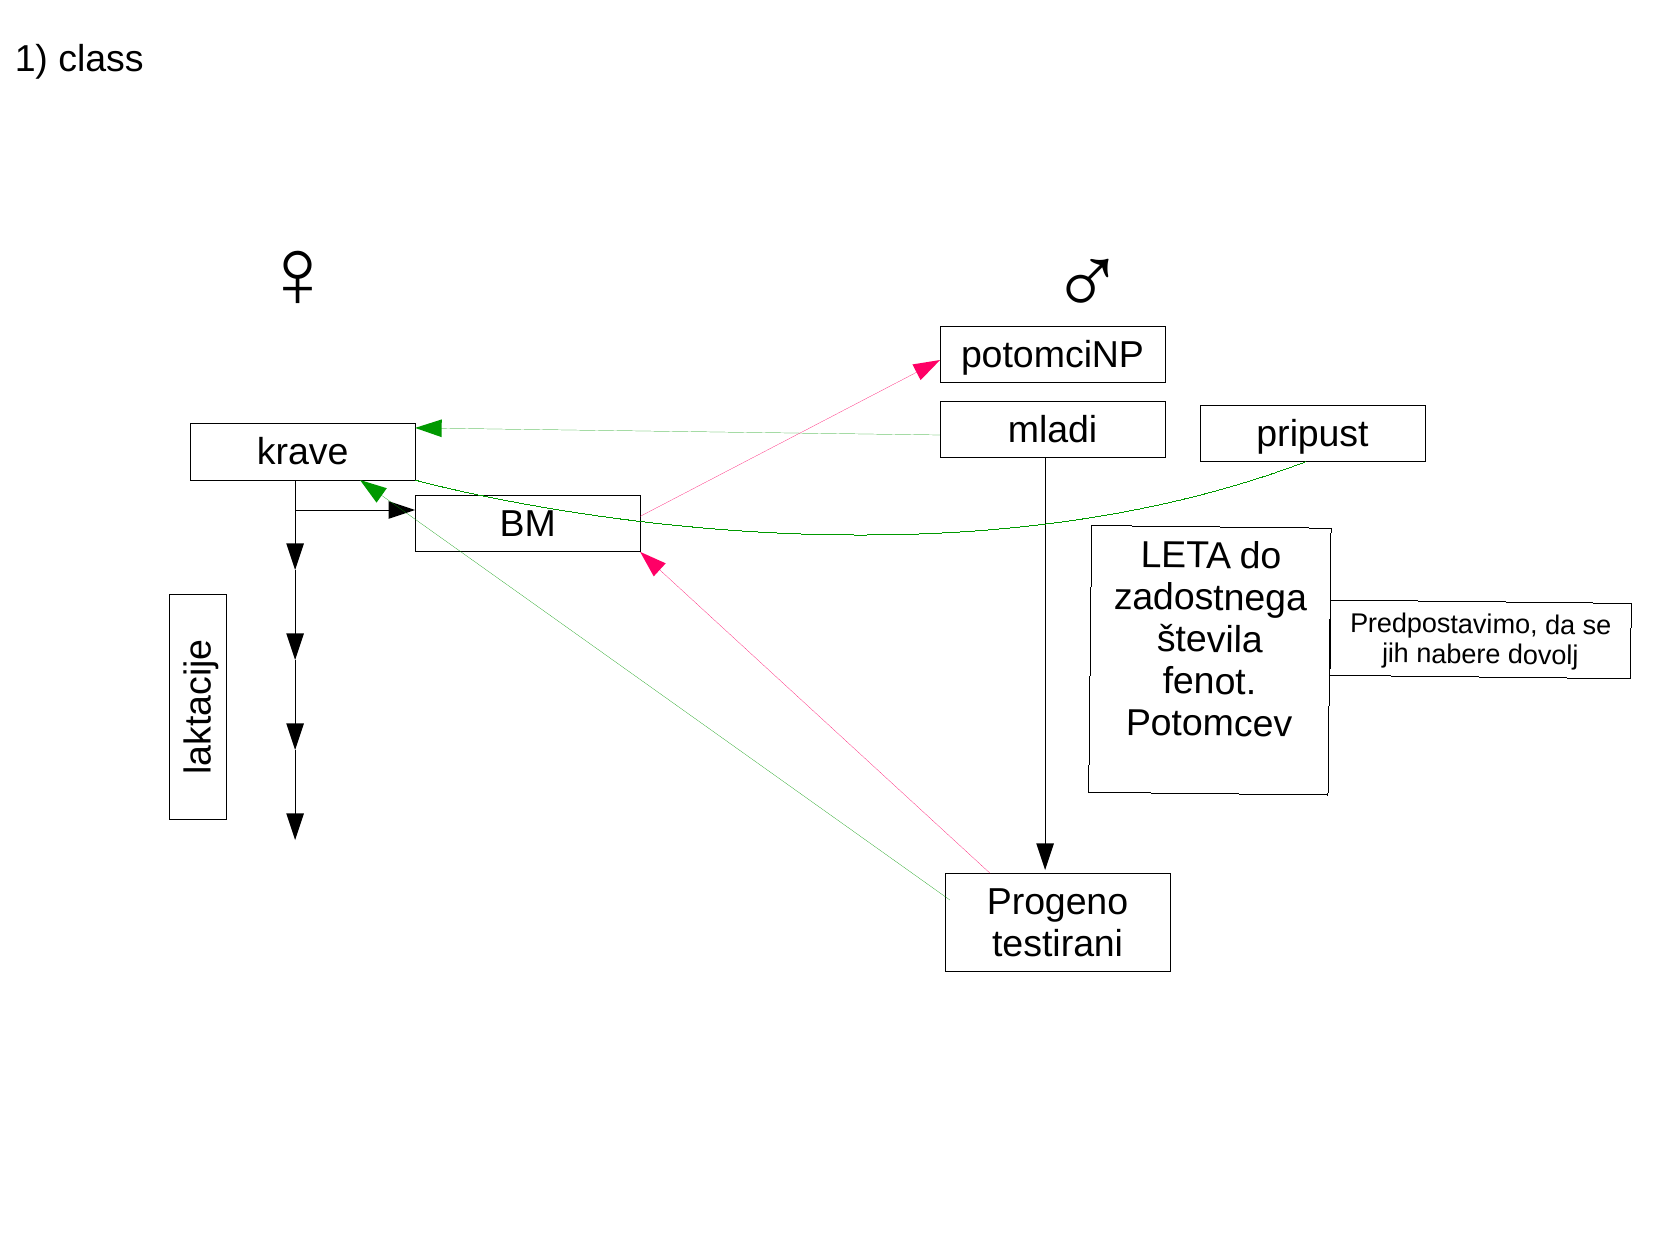

1) class
♀
♂
potomciNP
mladi
pripust
krave
BM
LETA do zadostnega števila fenot. Potomcev
Predpostavimo, da se jih nabere dovolj
laktacije
Progeno testirani